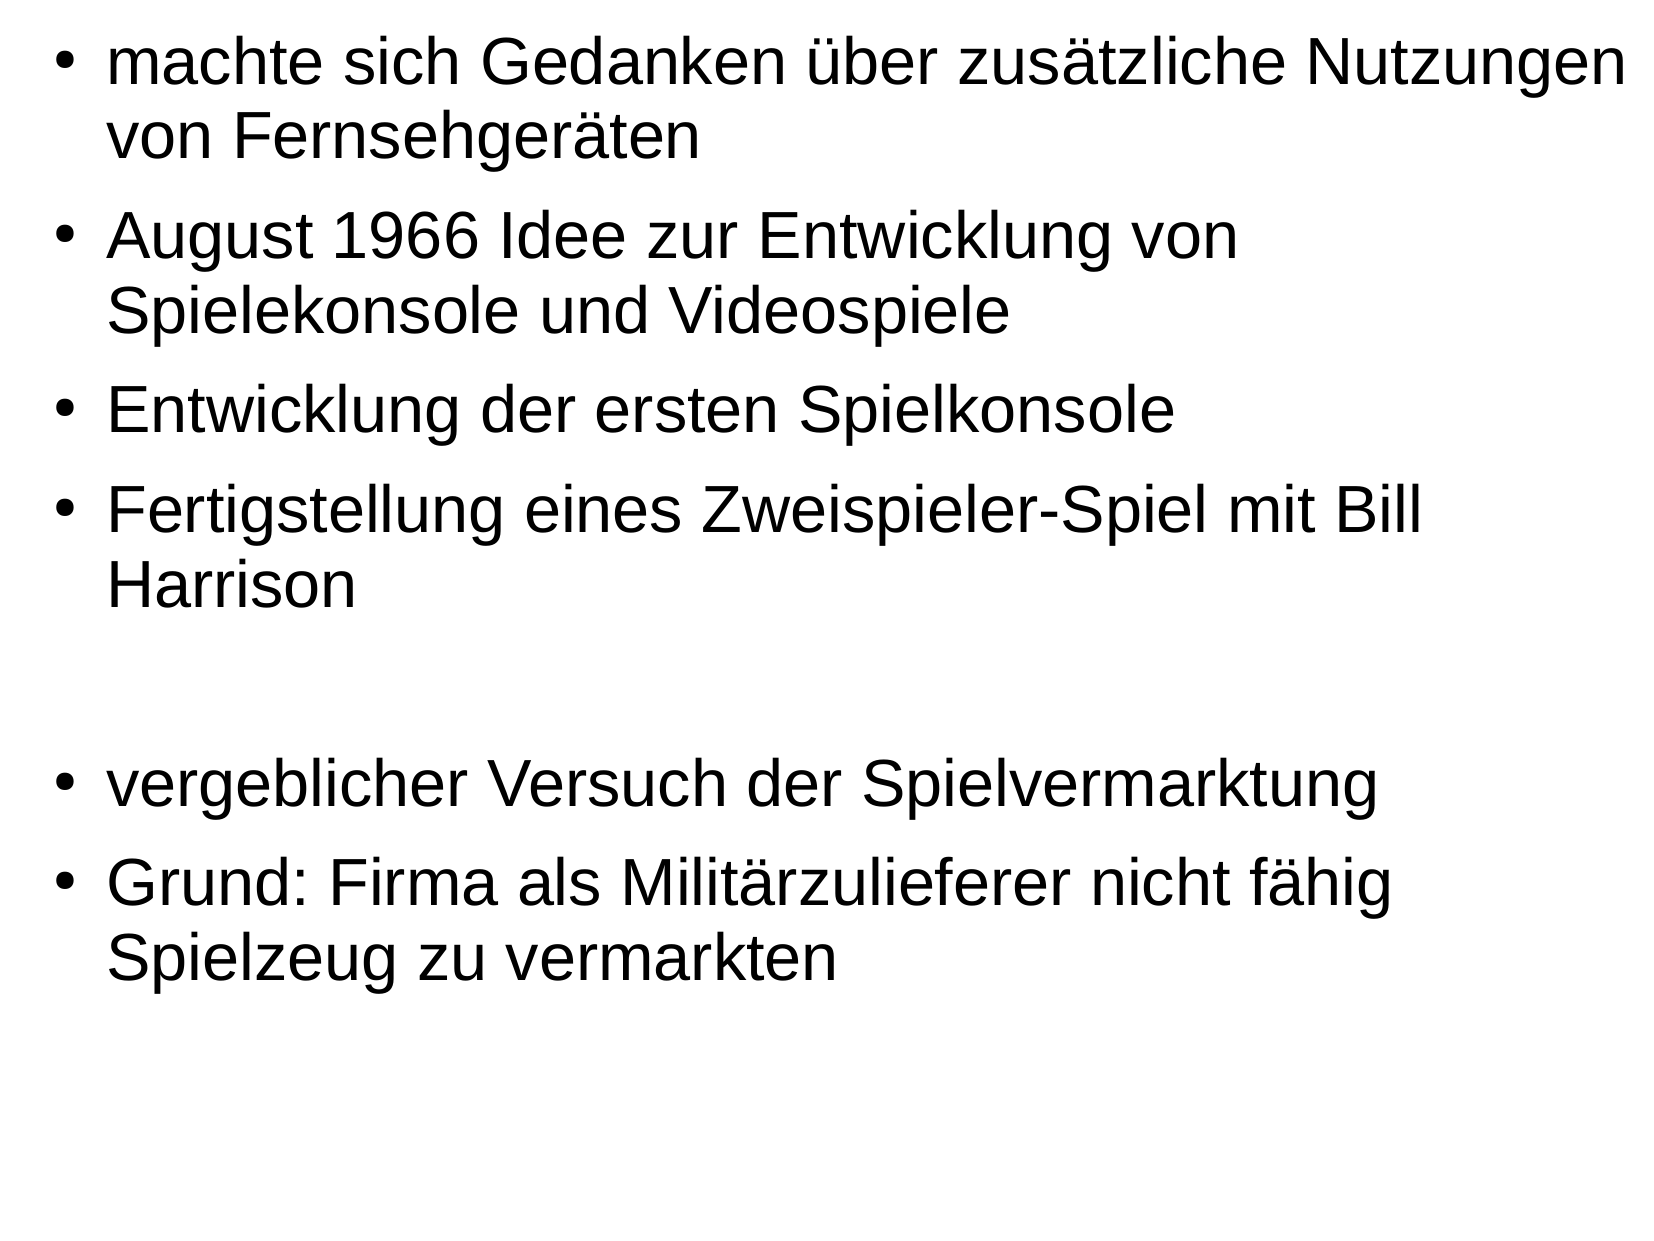

# machte sich Gedanken über zusätzliche Nutzungen von Fernsehgeräten
August 1966 Idee zur Entwicklung von Spielekonsole und Videospiele
Entwicklung der ersten Spielkonsole
Fertigstellung eines Zweispieler-Spiel mit Bill Harrison
vergeblicher Versuch der Spielvermarktung
Grund: Firma als Militärzulieferer nicht fähig Spielzeug zu vermarkten